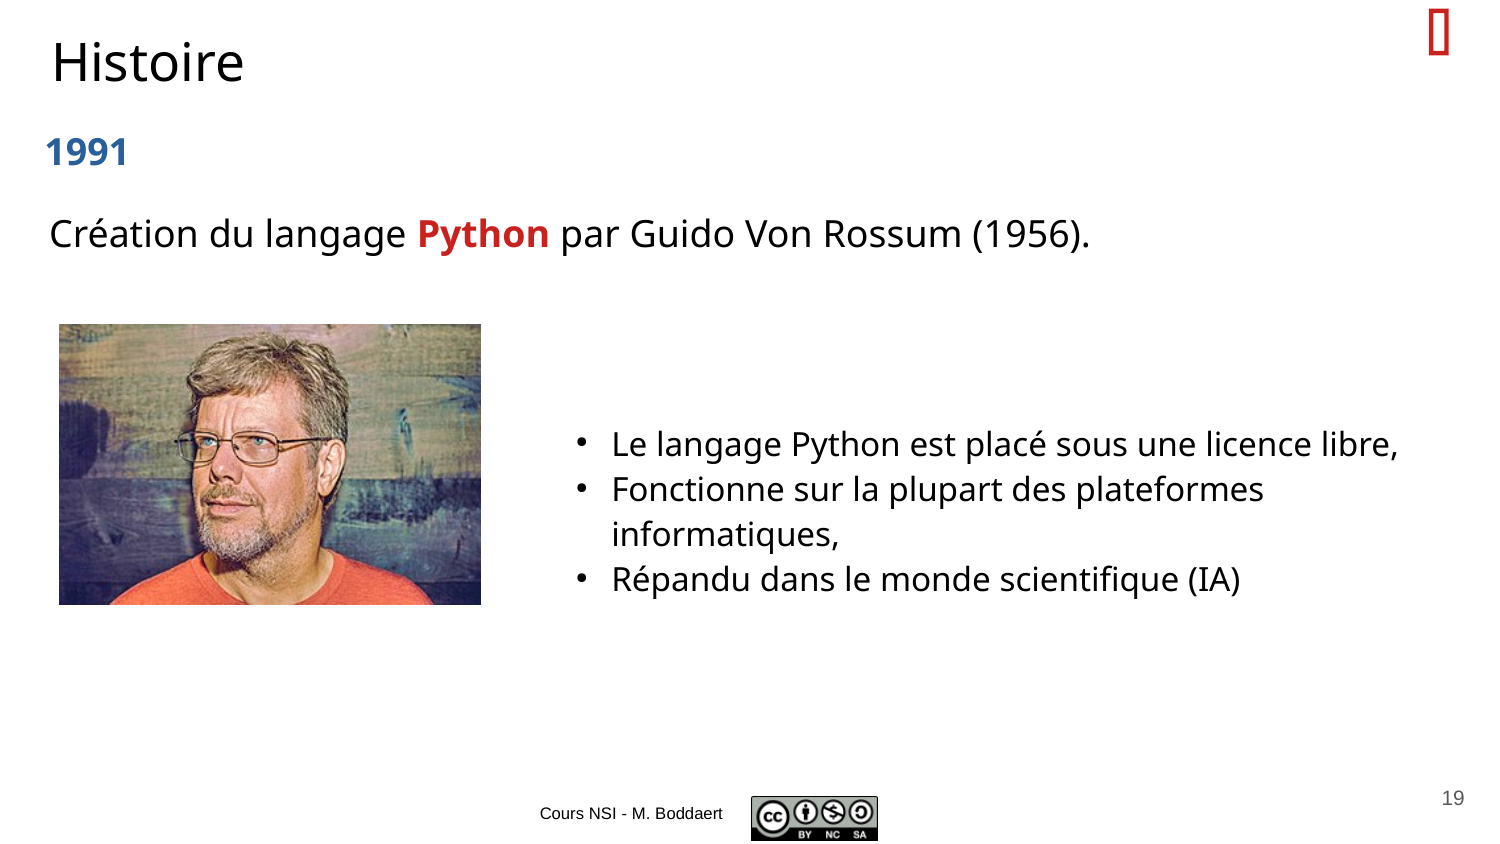


# Histoire
1991
Création du langage Python par Guido Von Rossum (1956).
Le langage Python est placé sous une licence libre,
Fonctionne sur la plupart des plateformes informatiques,
Répandu dans le monde scientifique (IA)